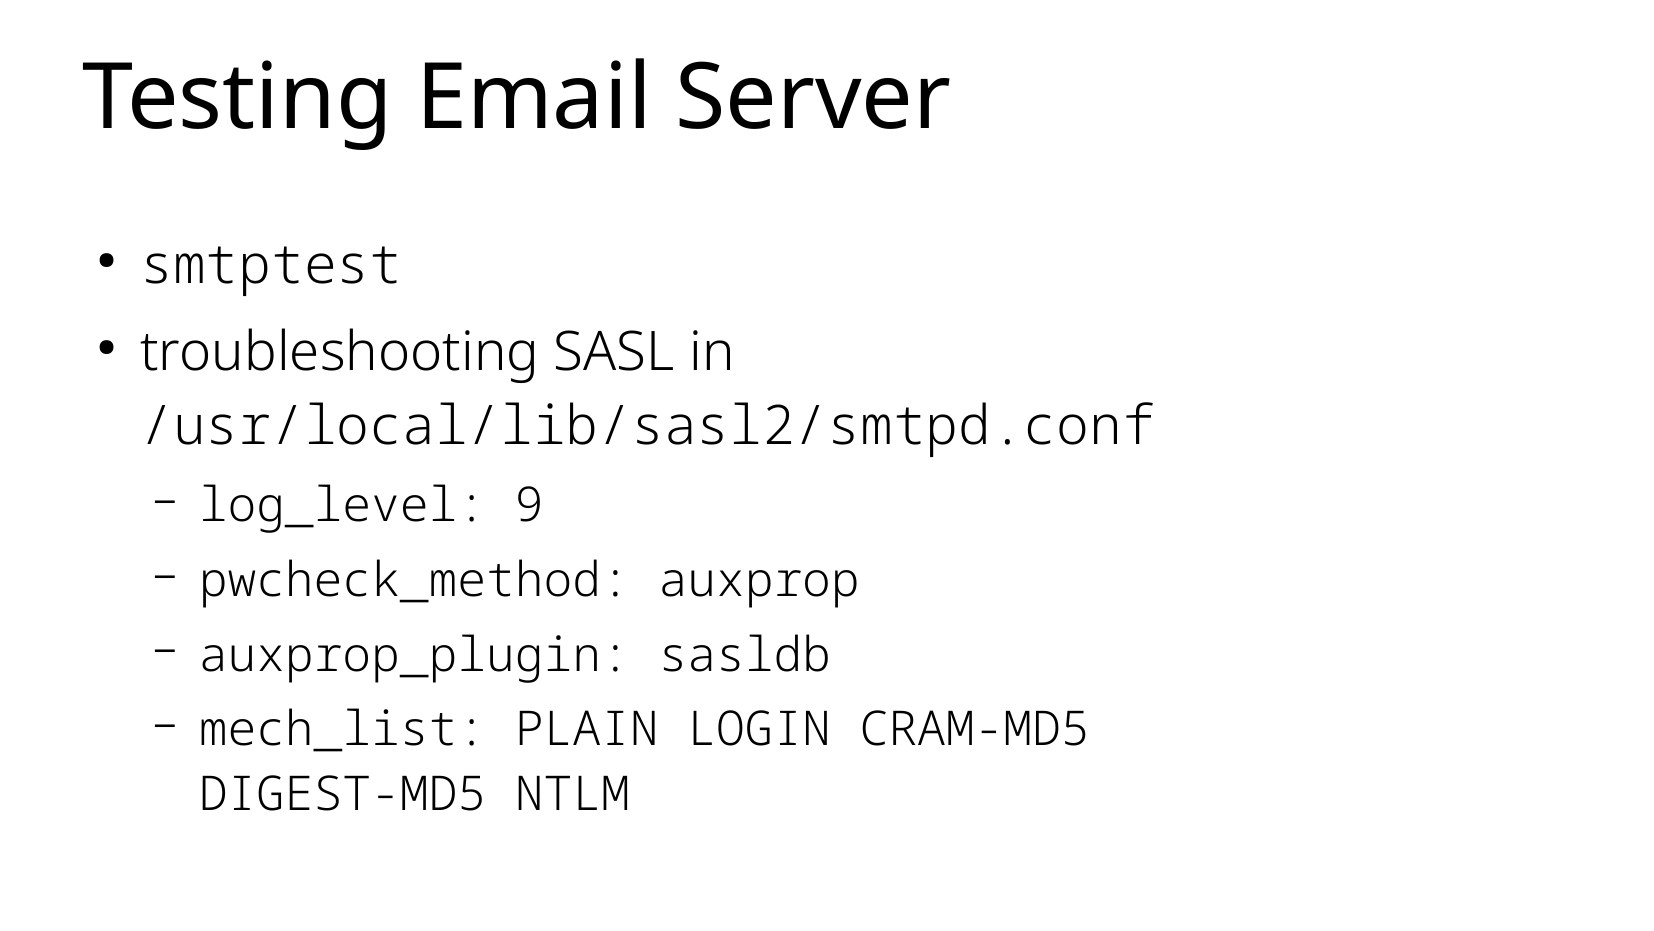

# Testing Email Server
smtptest
troubleshooting SASL in /usr/local/lib/sasl2/smtpd.conf
log_level: 9
pwcheck_method: auxprop
auxprop_plugin: sasldb
mech_list: PLAIN LOGIN CRAM-MD5
DIGEST-MD5 NTLM